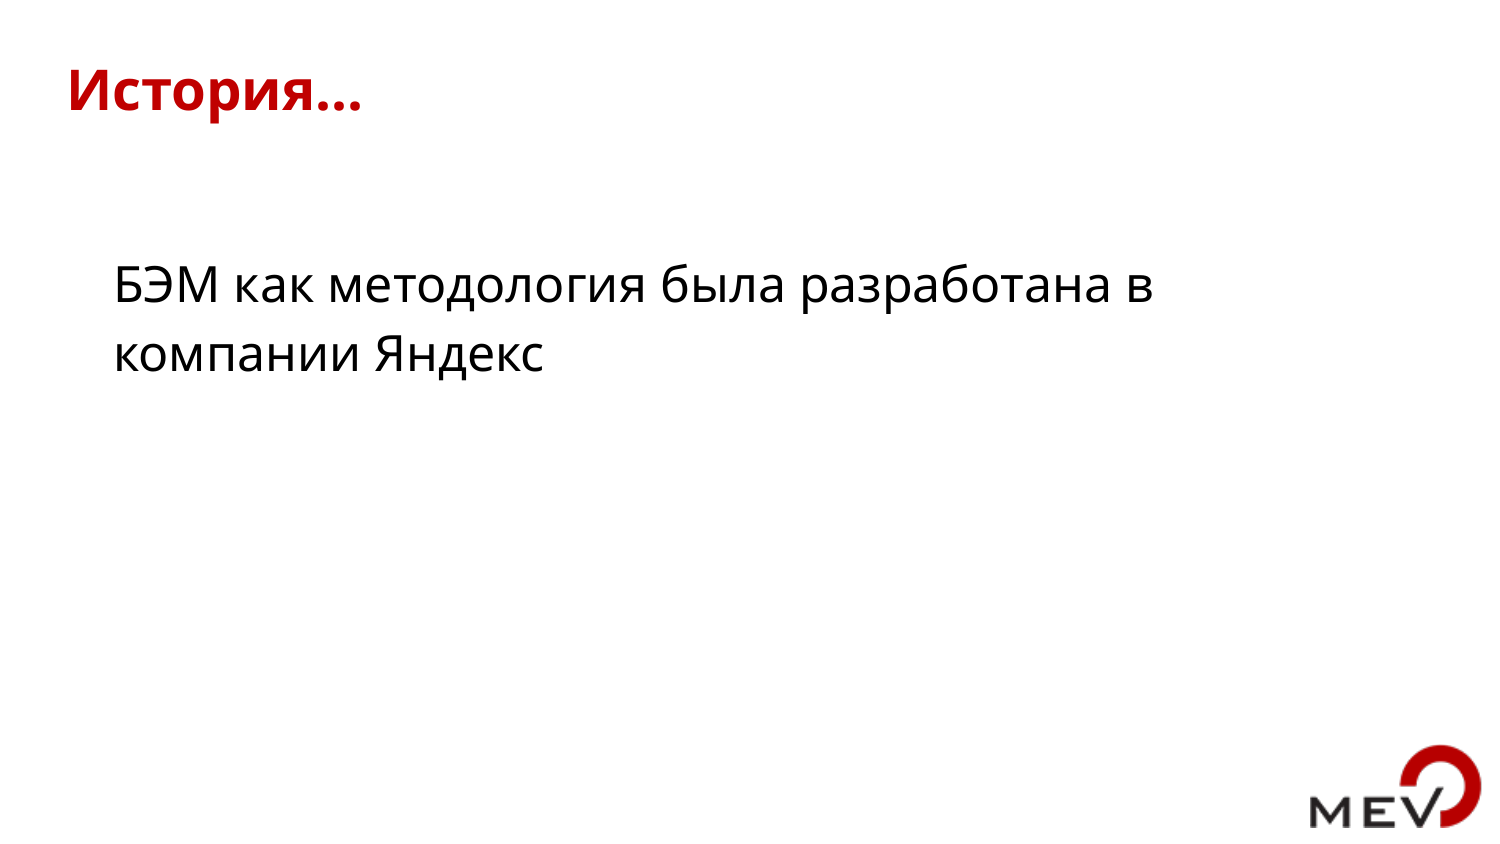

# История...
БЭМ как методология была разработана в компании Яндекс